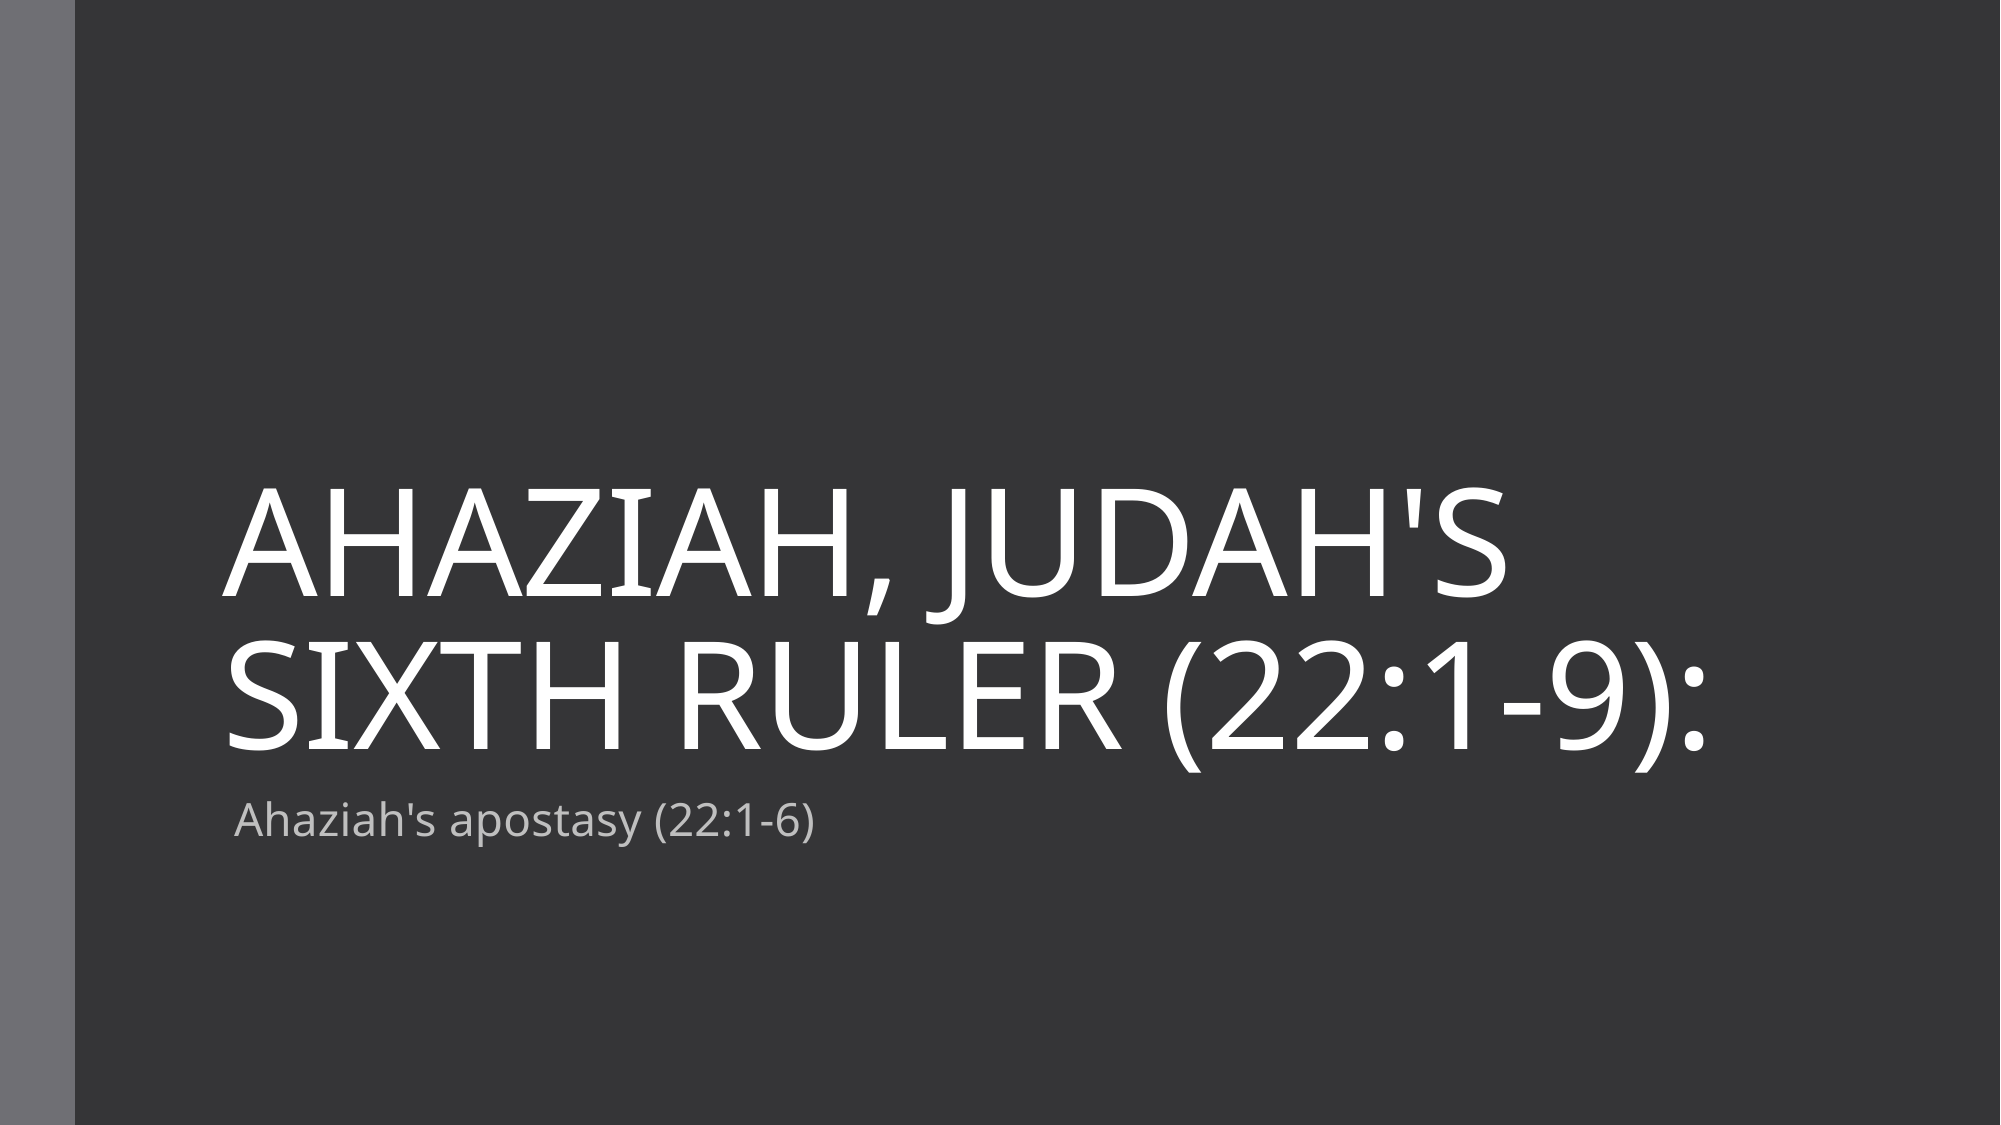

# AHAZIAH, JUDAH'S SIXTH RULER (22:1-9):
 Ahaziah's apostasy (22:1-6)